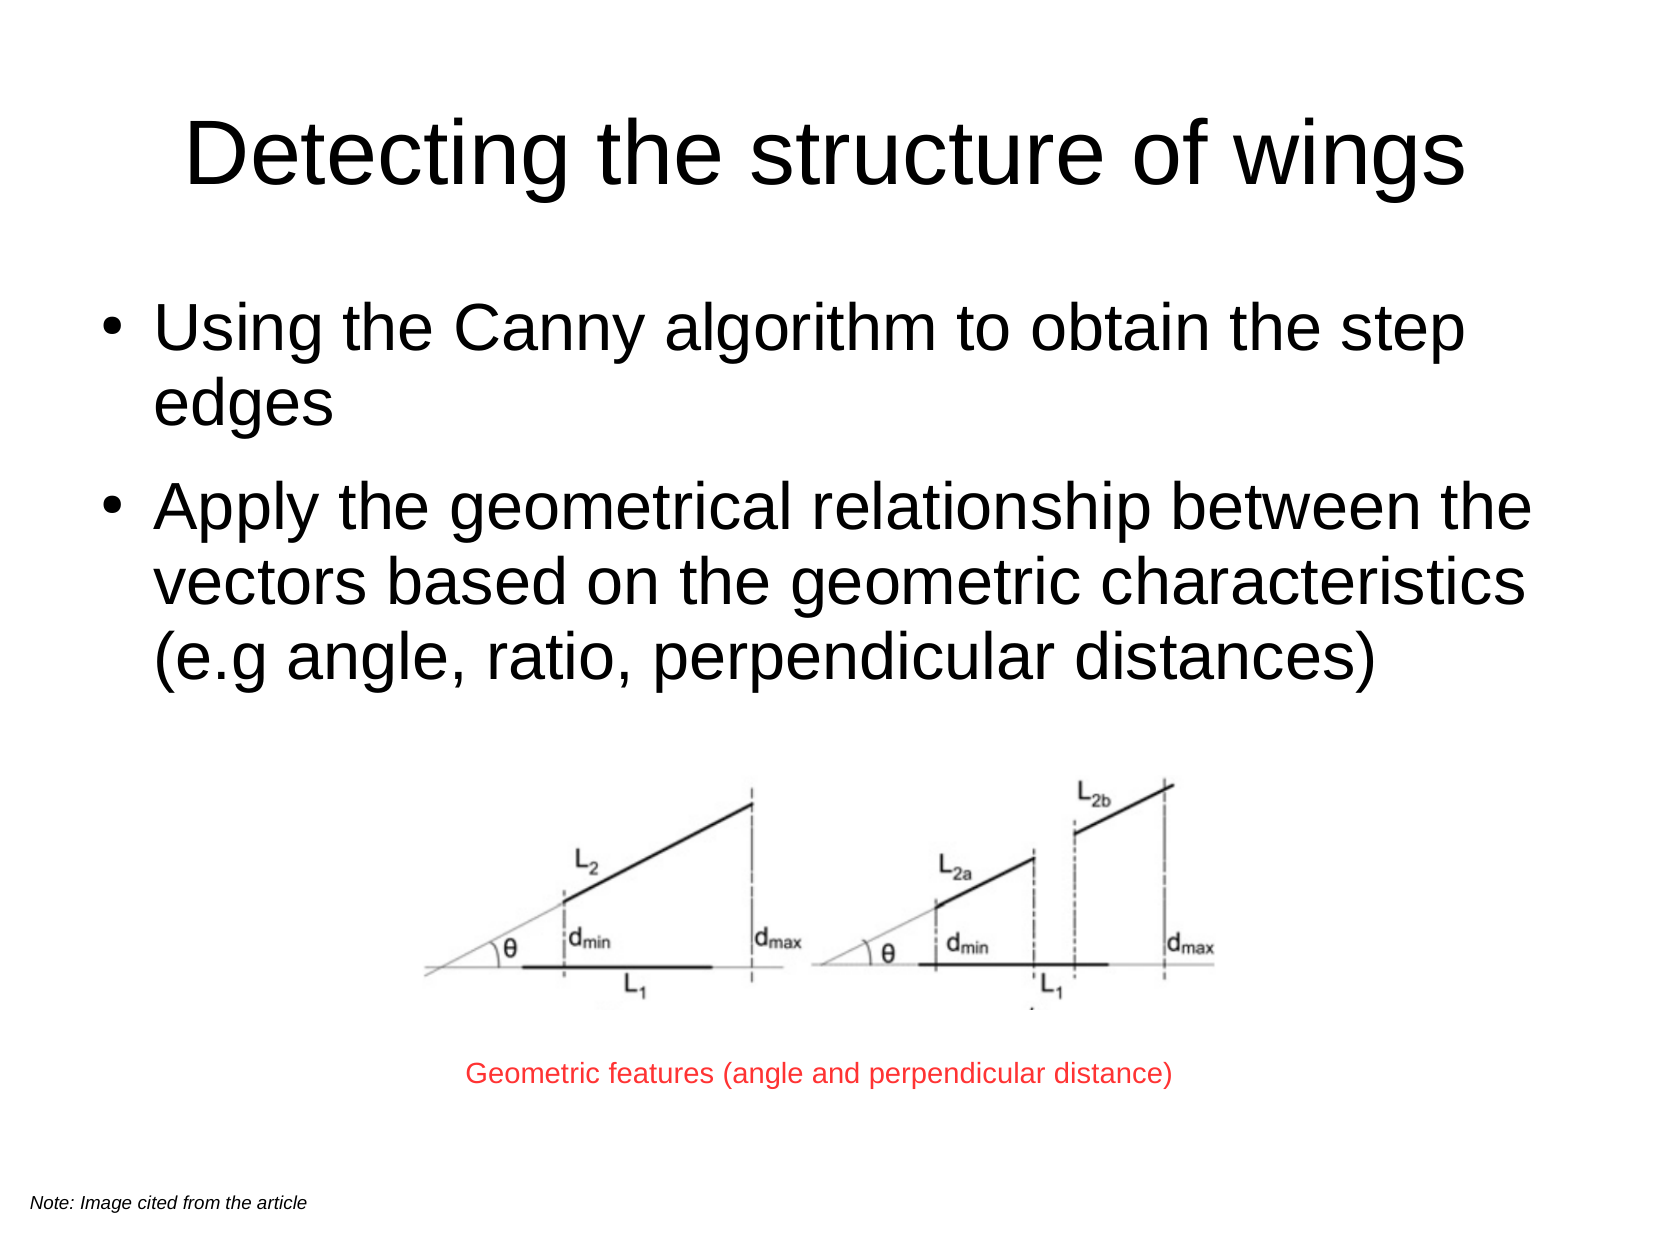

# Detecting the structure of wings
Using the Canny algorithm to obtain the step edges
Apply the geometrical relationship between the vectors based on the geometric characteristics (e.g angle, ratio, perpendicular distances)
Geometric features (angle and perpendicular distance)
Note: Image cited from the article